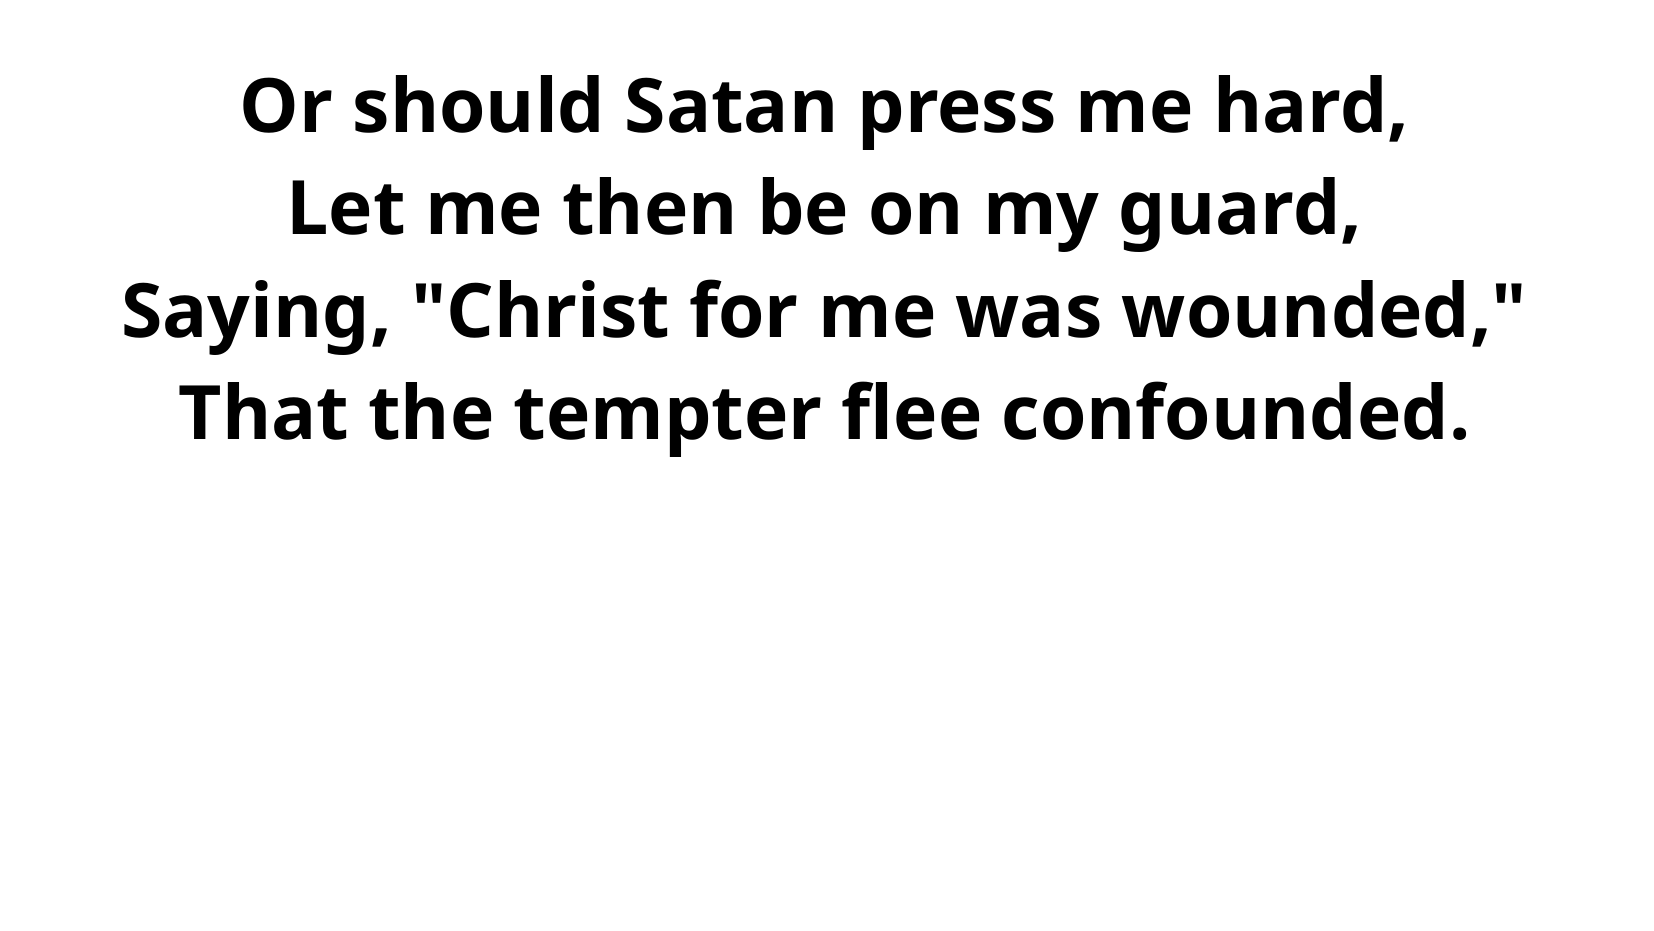

Or should Satan press me hard,
Let me then be on my guard,
Saying, "Christ for me was wounded,"
That the tempter flee confounded.